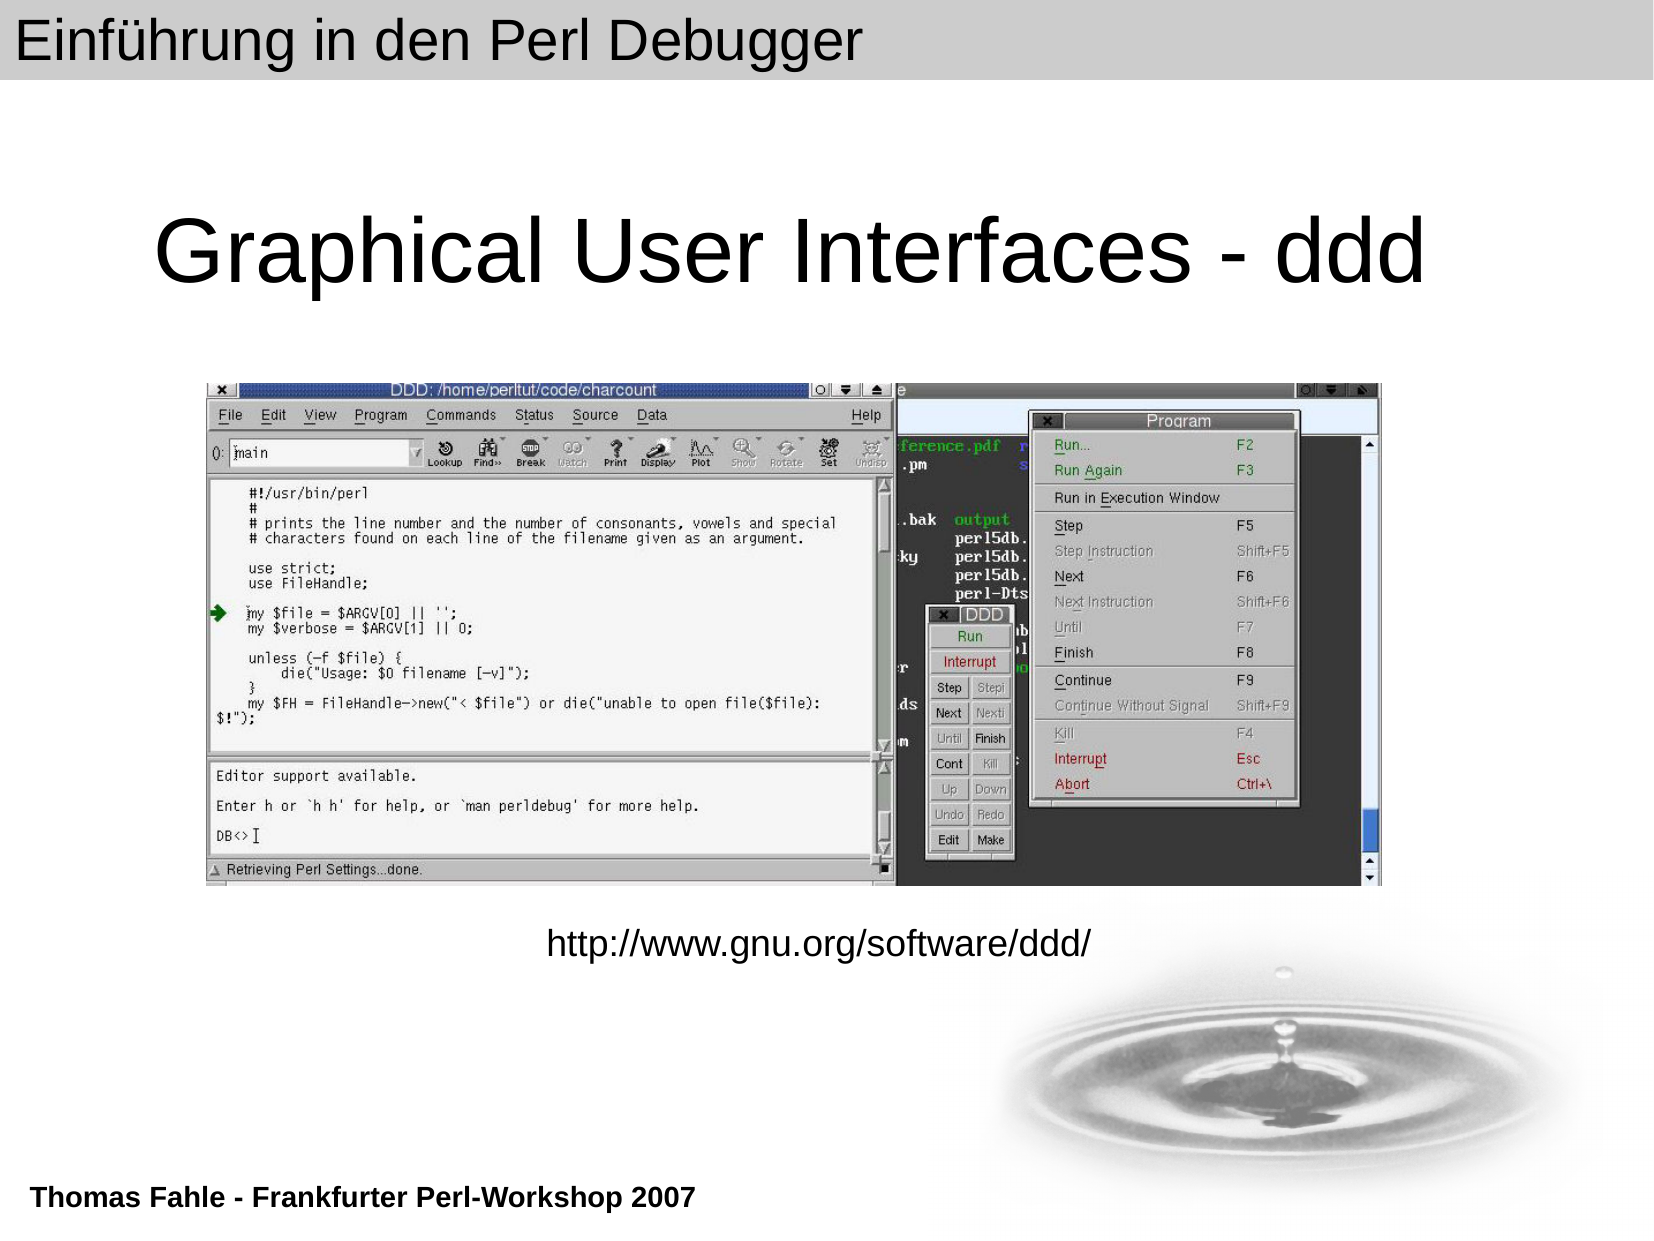

# Graphical User Interfaces - ddd
http://www.gnu.org/software/ddd/